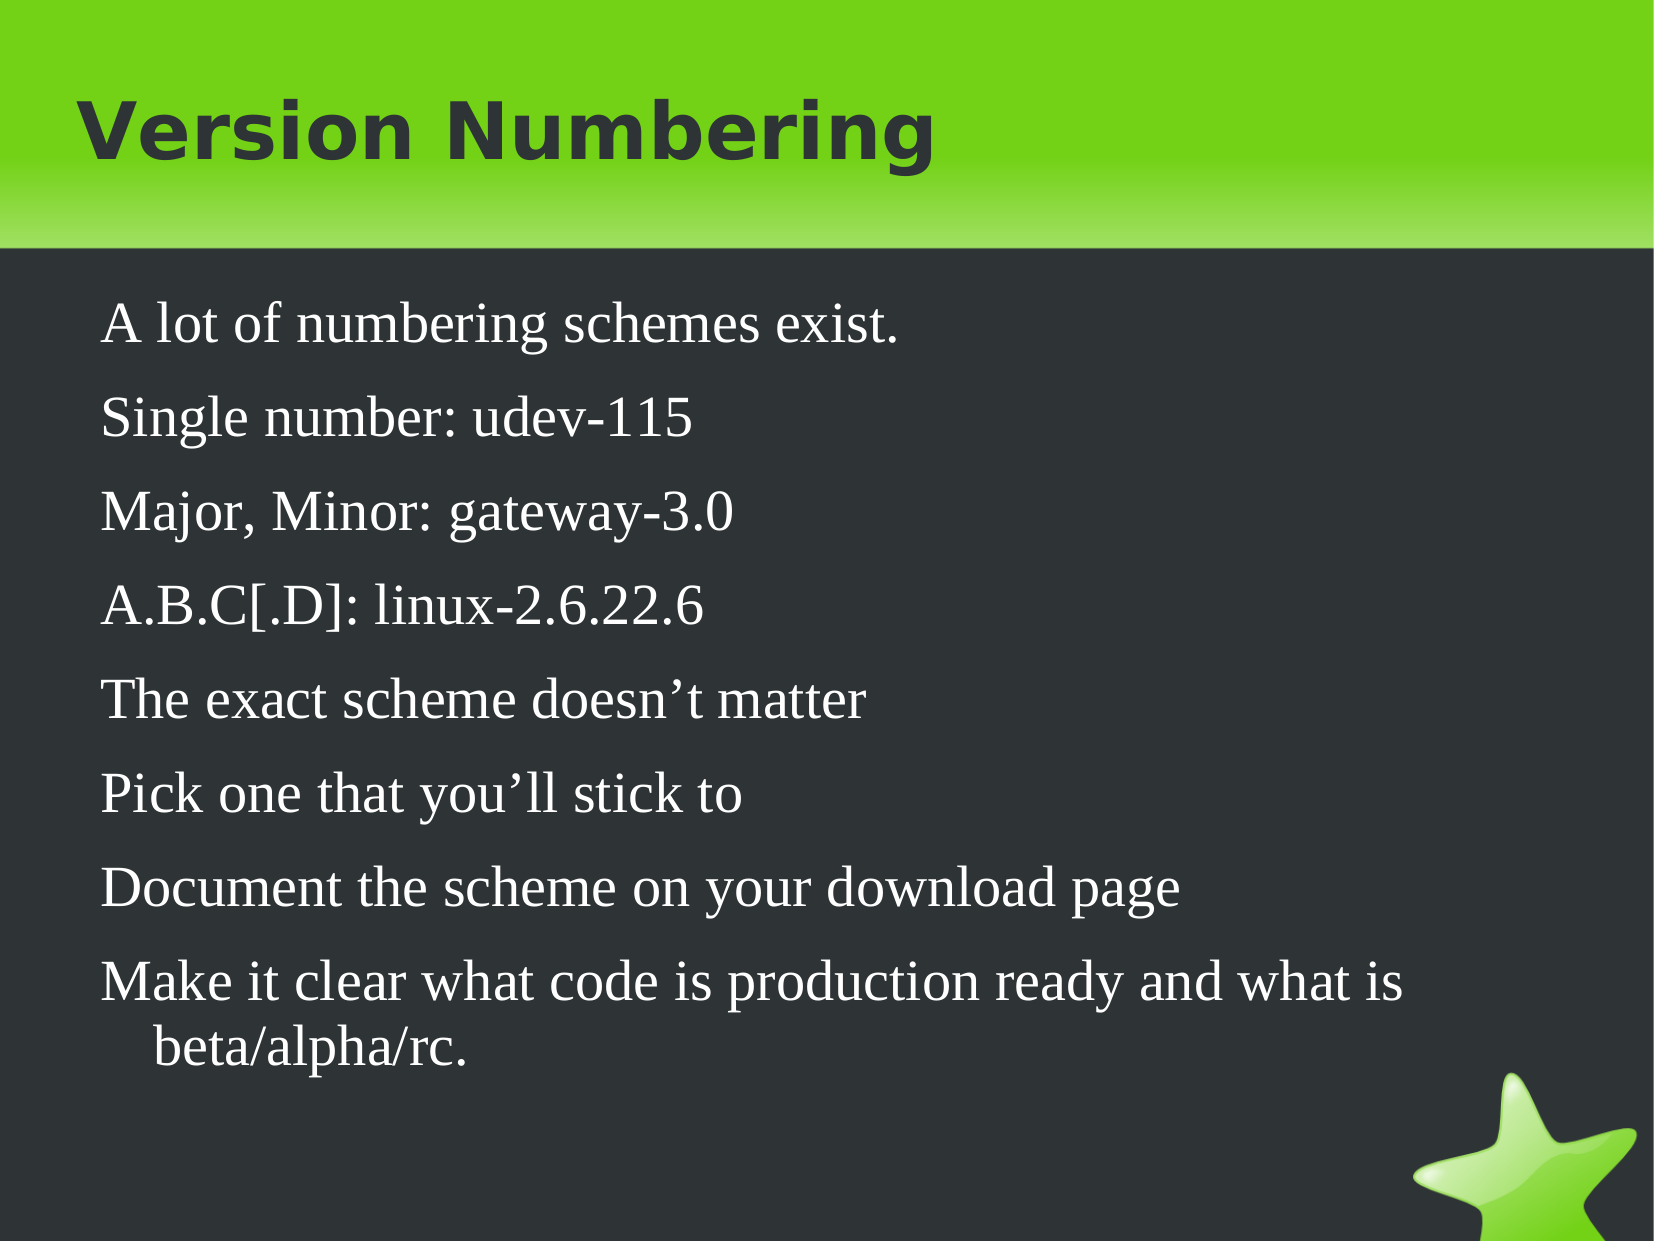

# Version Numbering
A lot of numbering schemes exist.
Single number: udev-115
Major, Minor: gateway-3.0
A.B.C[.D]: linux-2.6.22.6
The exact scheme doesn’t matter
Pick one that you’ll stick to
Document the scheme on your download page
Make it clear what code is production ready and what is beta/alpha/rc.